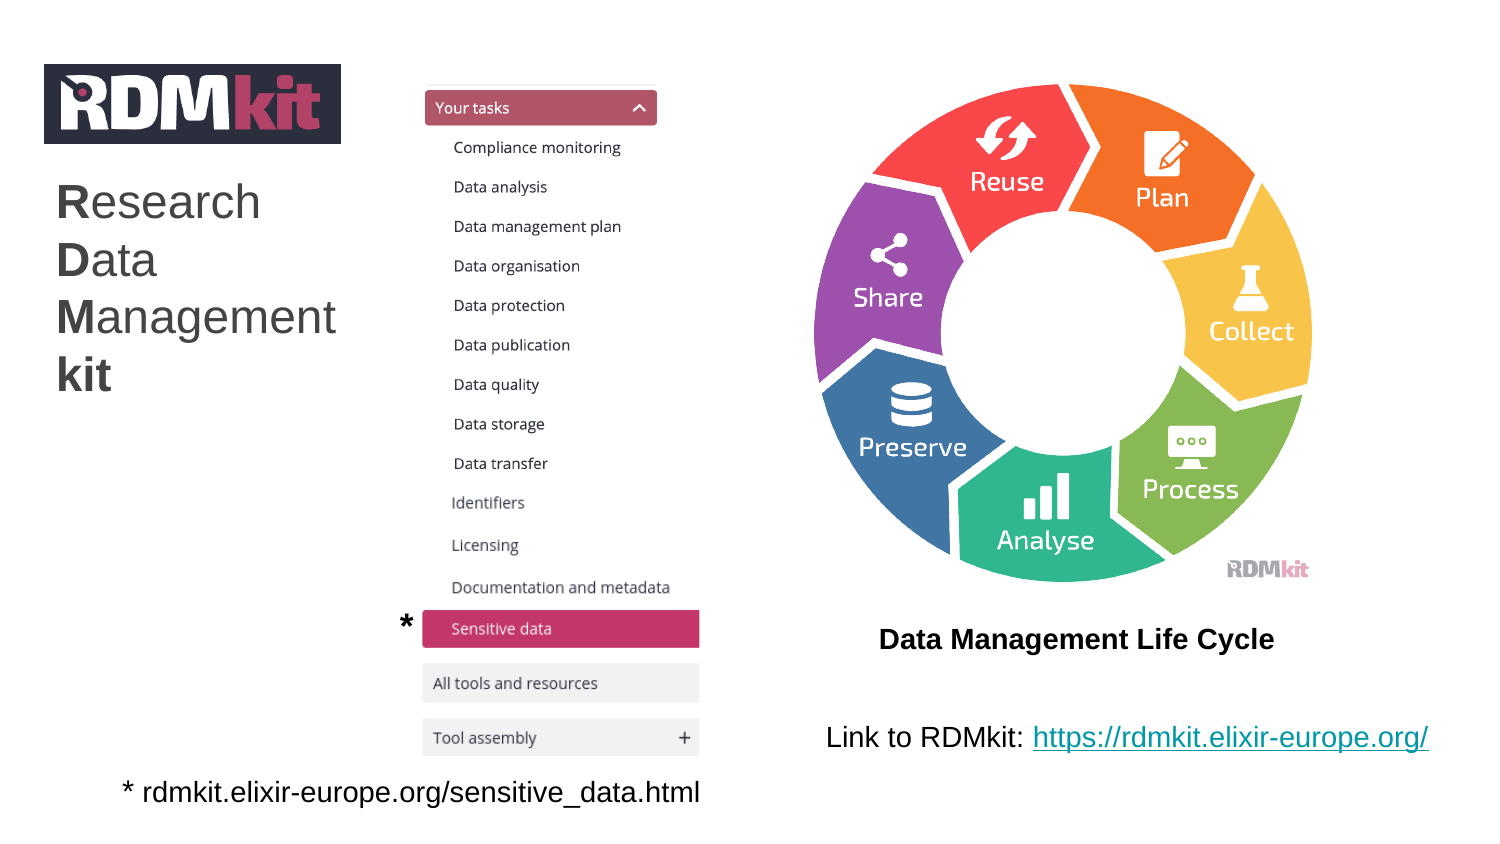

Research
Data
Management kit
*
Data Management Life Cycle
Link to RDMkit: https://rdmkit.elixir-europe.org/
* rdmkit.elixir-europe.org/sensitive_data.html